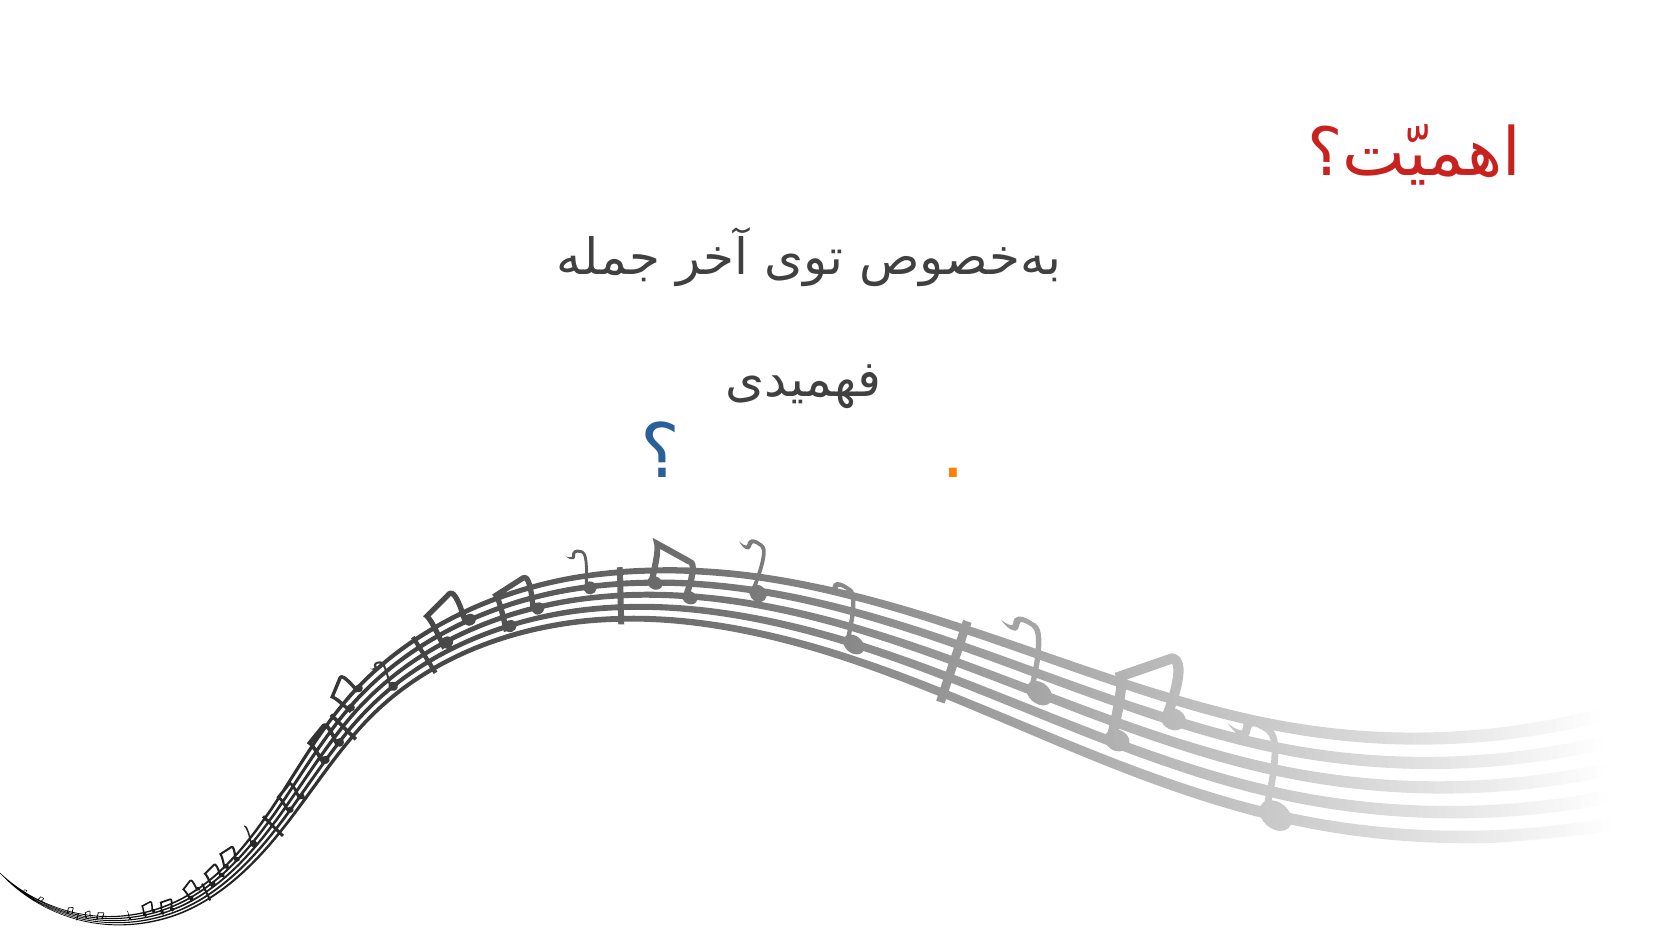

اهمیّت؟
به‌خصوص توی آخر جمله
فهمیدی
. ؟